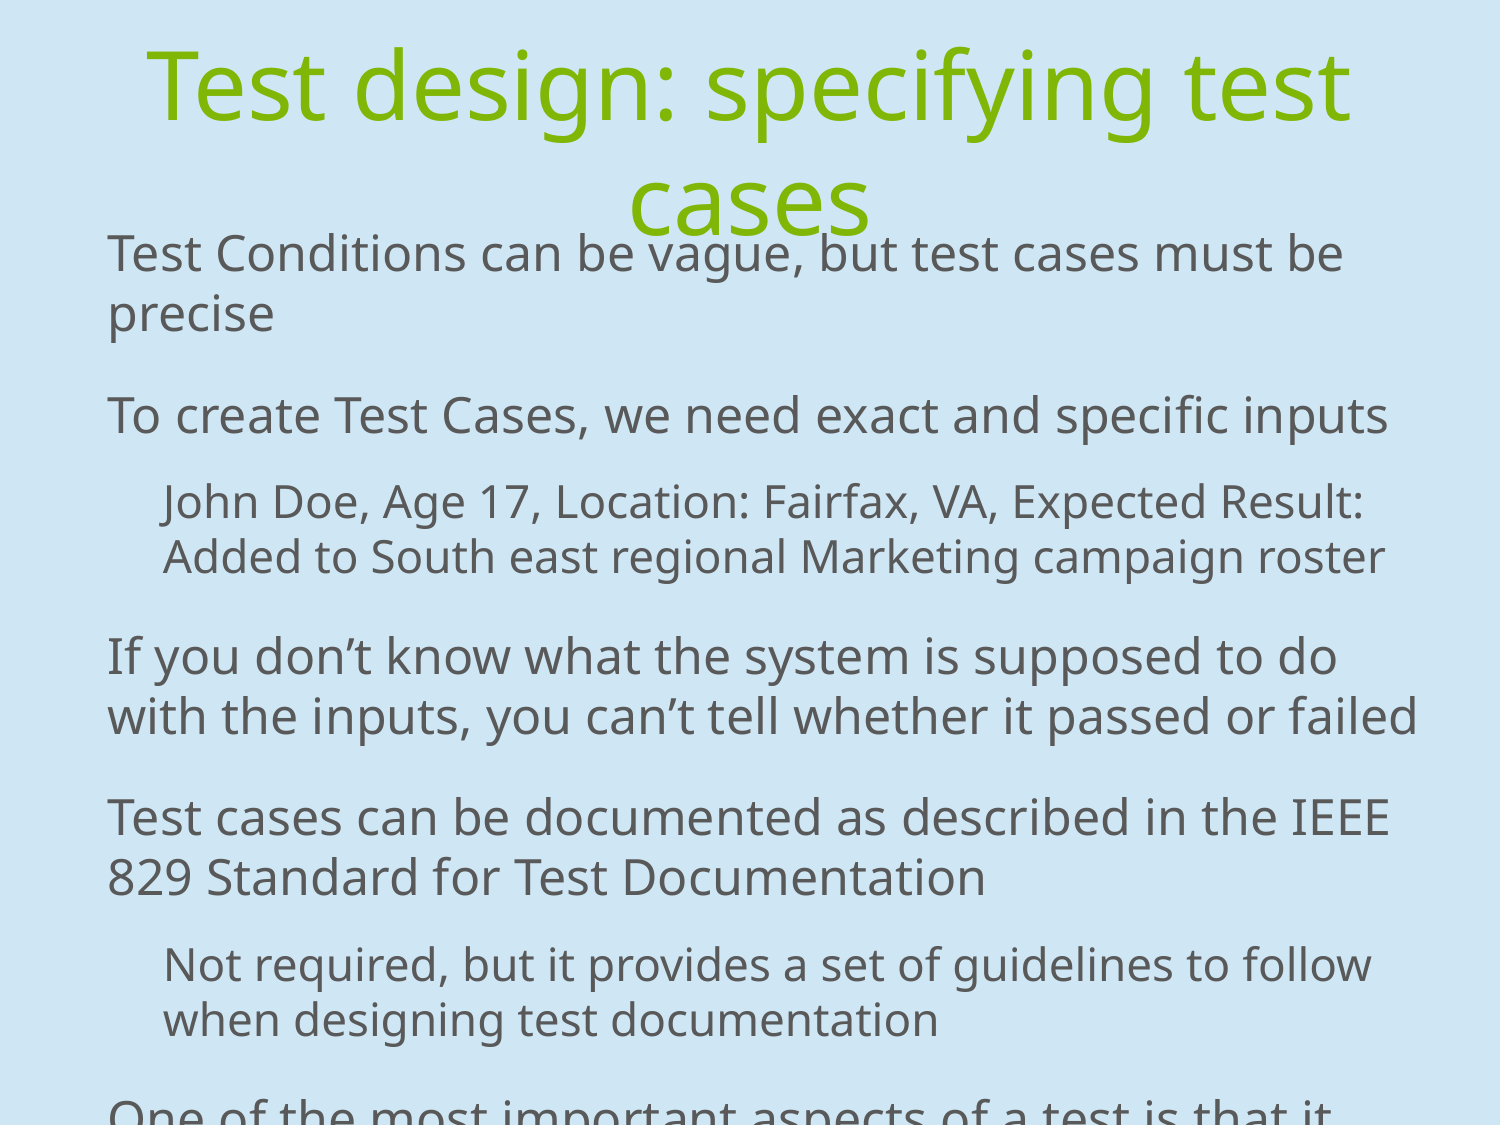

# Test design: specifying test cases
Test Conditions can be vague, but test cases must be precise
To create Test Cases, we need exact and specific inputs
John Doe, Age 17, Location: Fairfax, VA, Expected Result: Added to South east regional Marketing campaign roster
If you don’t know what the system is supposed to do with the inputs, you can’t tell whether it passed or failed
Test cases can be documented as described in the IEEE 829 Standard for Test Documentation
Not required, but it provides a set of guidelines to follow when designing test documentation
One of the most important aspects of a test is that it assesses that the system does what it’s supposed to do
In order to know what the system should do, we need to have a source of information about the correct behavior of the system – oracle or test oracle
Once an input value has been chosen, the tester must identify what the expected result should be of entering that input and document it in the test case
Expected Results should be determined before executing the tests